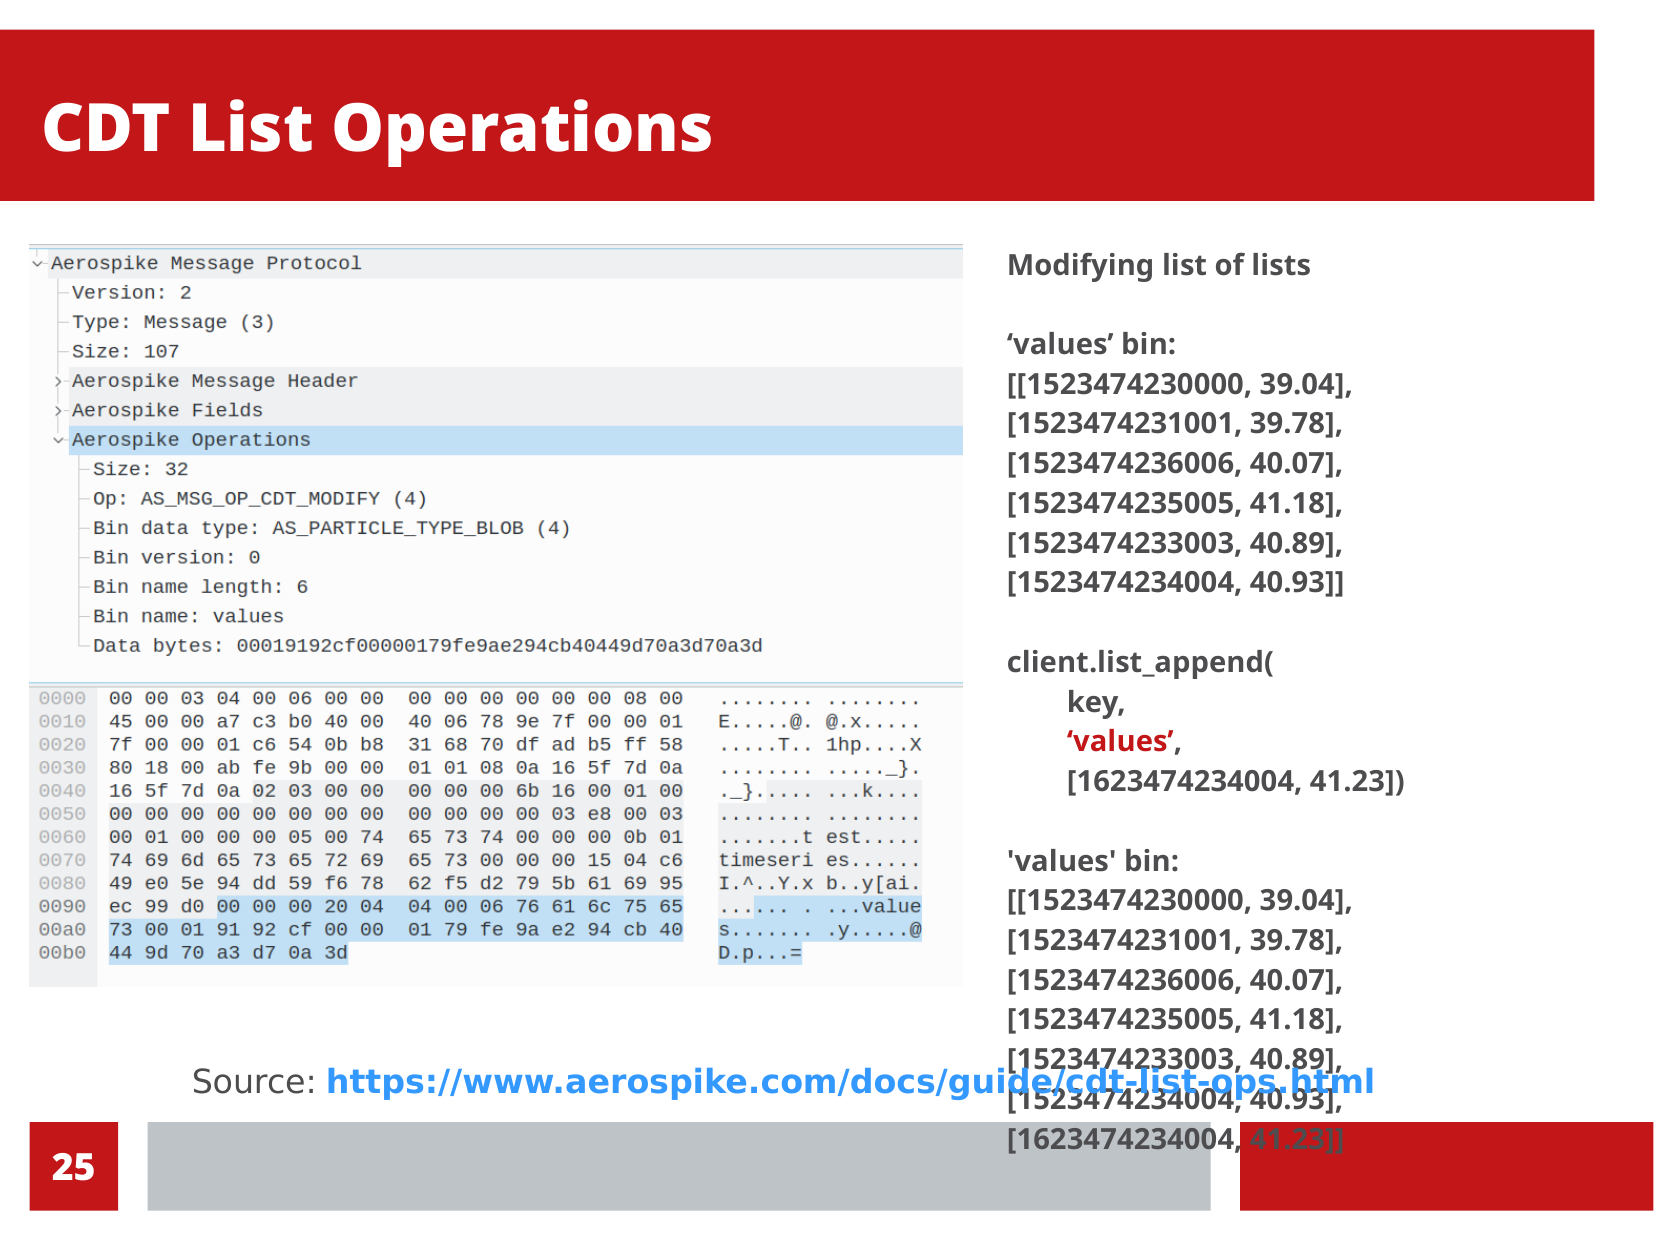

# CDT List Operations
Modifying list of lists
‘values’ bin:
[[1523474230000, 39.04],[1523474231001, 39.78],[1523474236006, 40.07],[1523474235005, 41.18],[1523474233003, 40.89],[1523474234004, 40.93]]
client.list_append(
 key,
 ‘values’,
 [1623474234004, 41.23])
'values' bin:
[[1523474230000, 39.04],
[1523474231001, 39.78],
[1523474236006, 40.07],
[1523474235005, 41.18],
[1523474233003, 40.89],
[1523474234004, 40.93],
[1623474234004, 41.23]]
Source: https://www.aerospike.com/docs/guide/cdt-list-ops.html
25